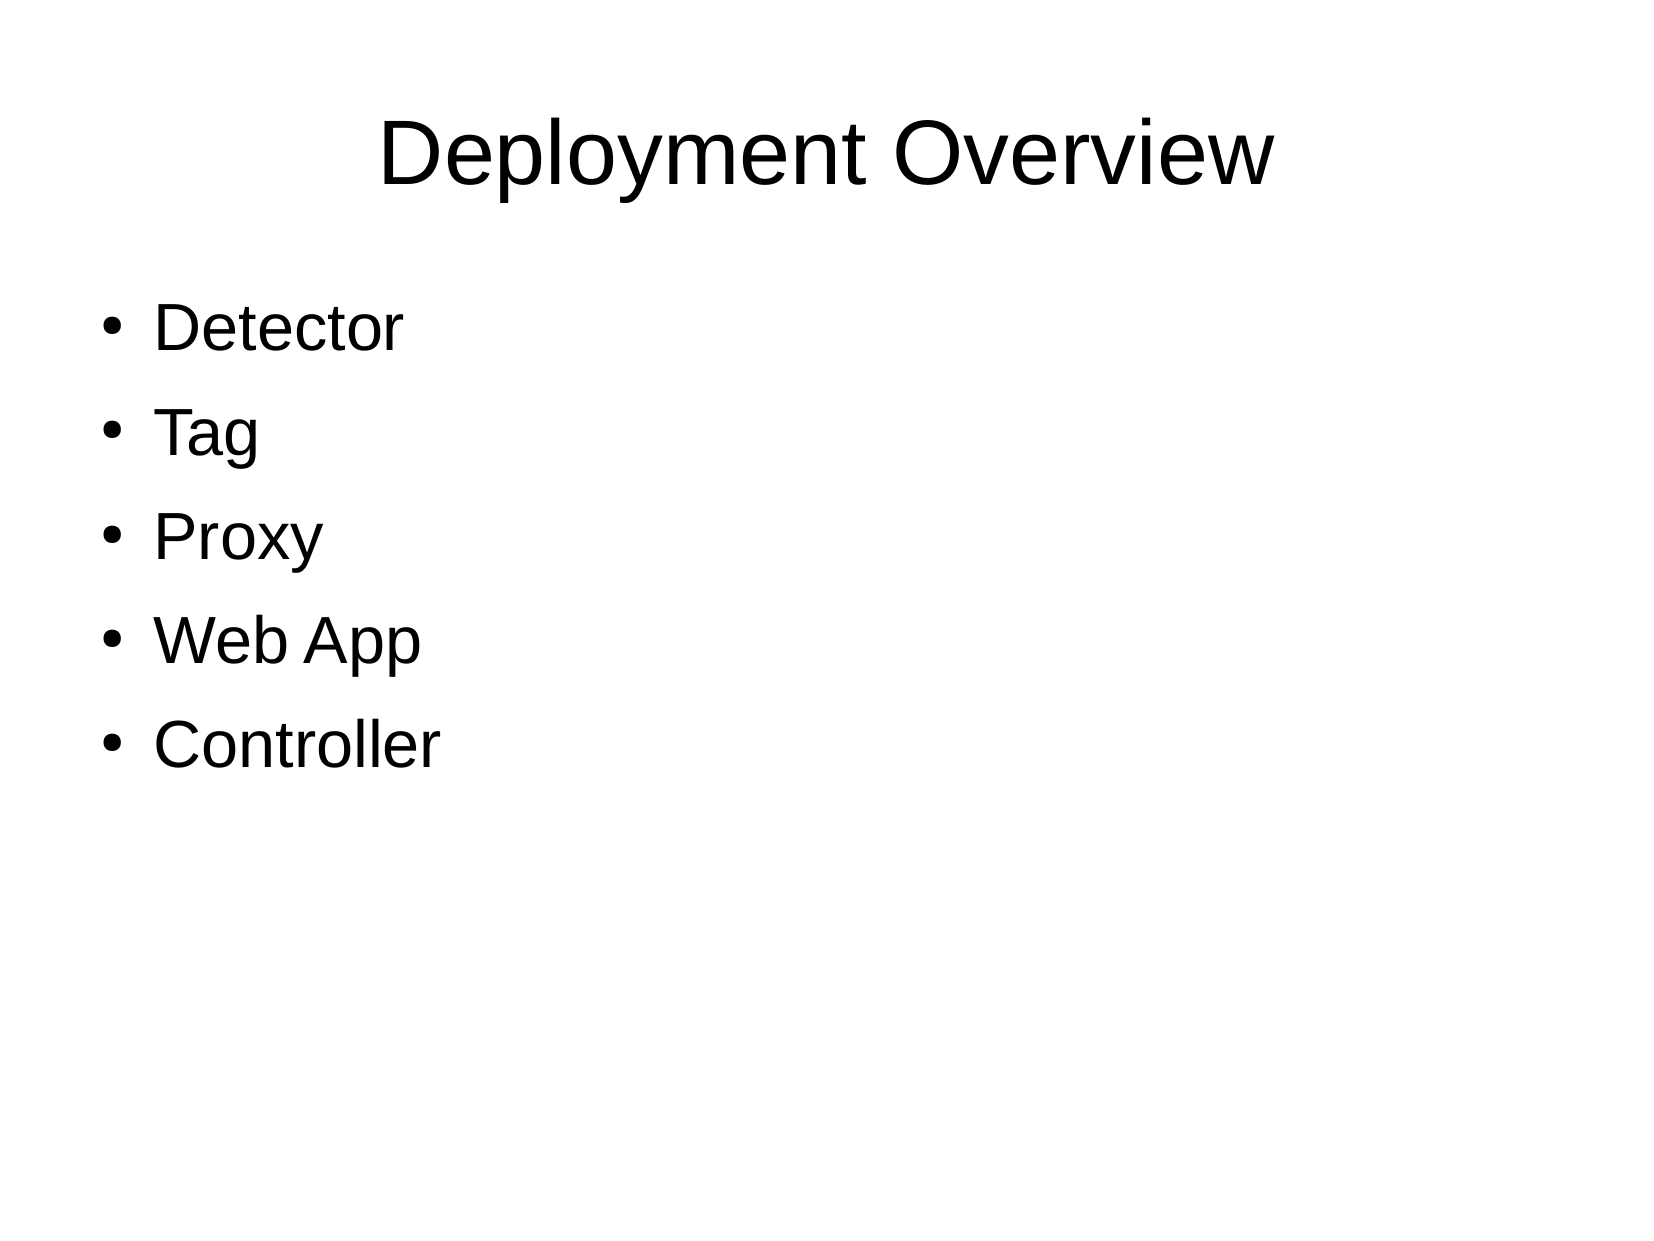

# Deployment Overview
Detector
Tag
Proxy
Web App
Controller